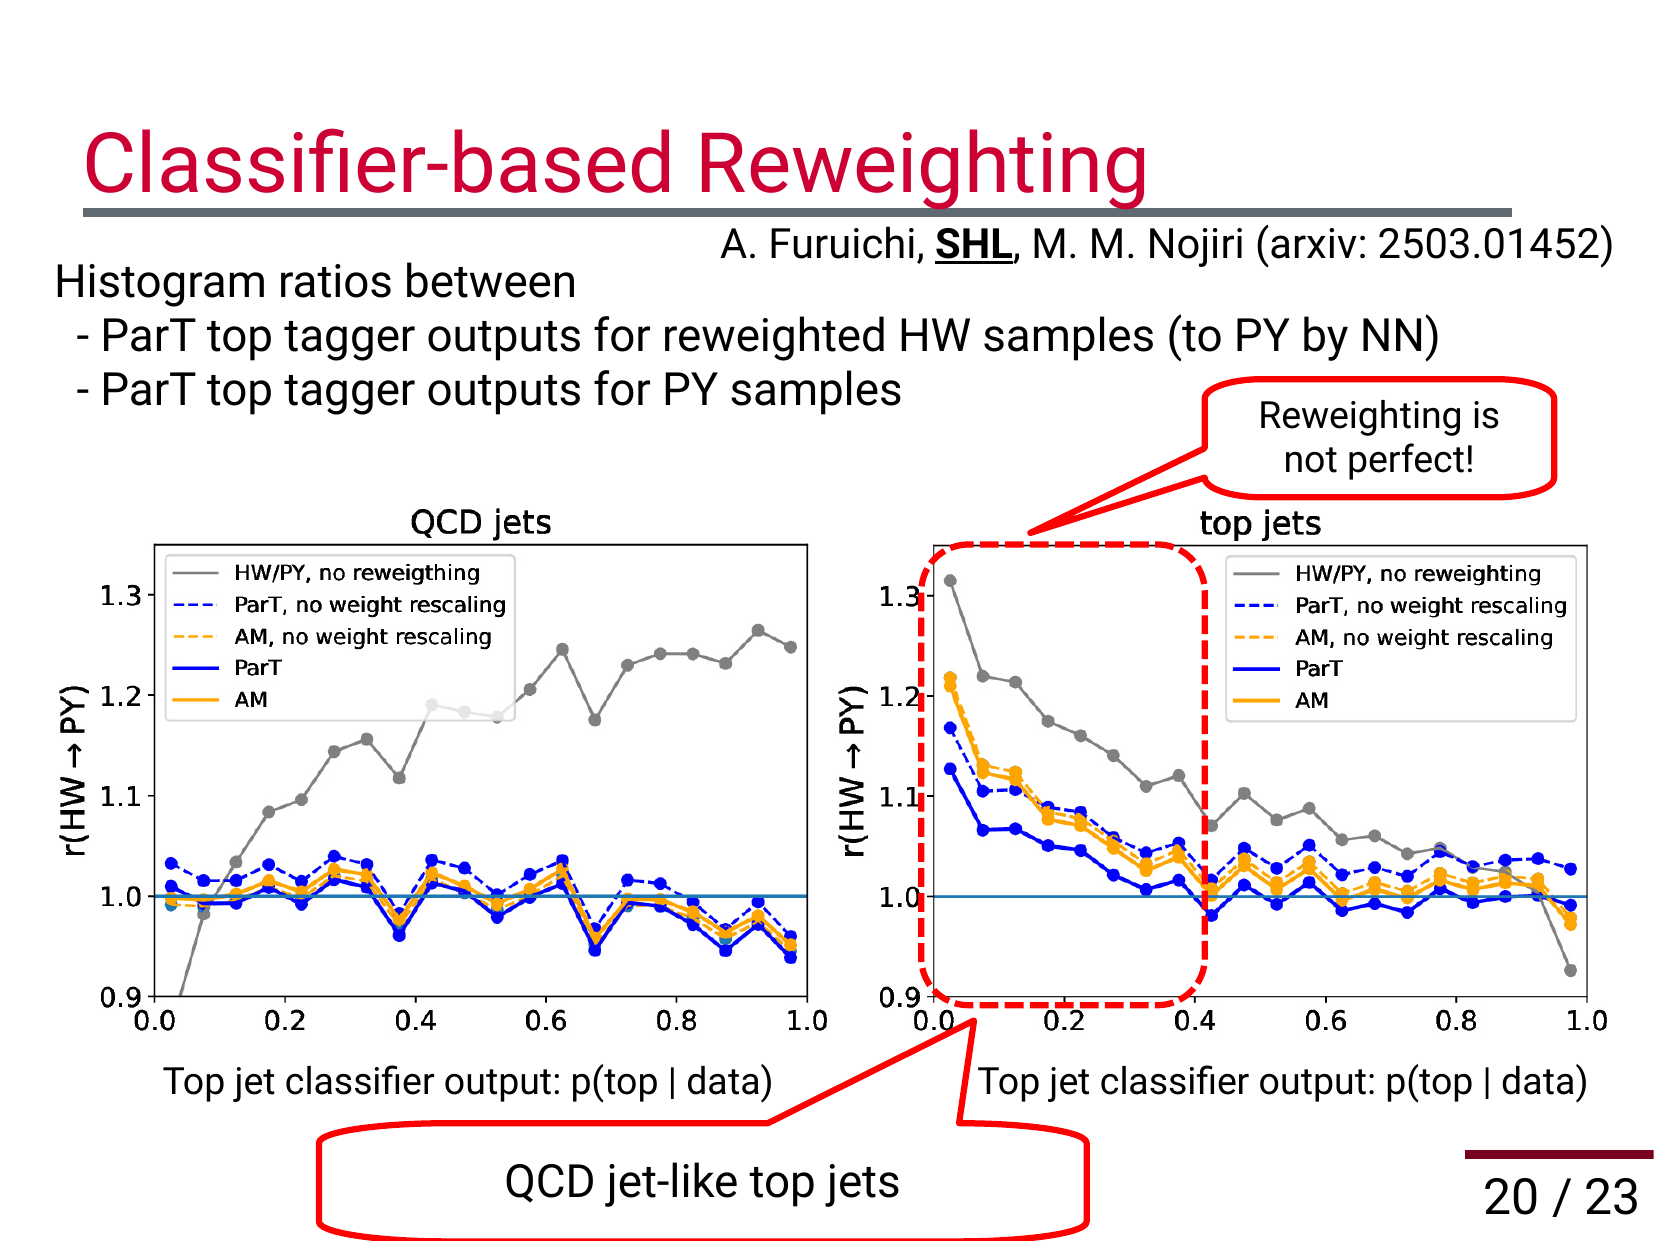

# Classifier-based Reweighting
A. Furuichi, SHL, M. M. Nojiri (arxiv: 2503.01452)
Histogram ratios between
 - ParT top tagger outputs for reweighted HW samples (to PY by NN)
 - ParT top tagger outputs for PY samples
Reweighting is not perfect!
Top jet classifier output: p(top | data)
Top jet classifier output: p(top | data)
QCD jet-like top jets
20